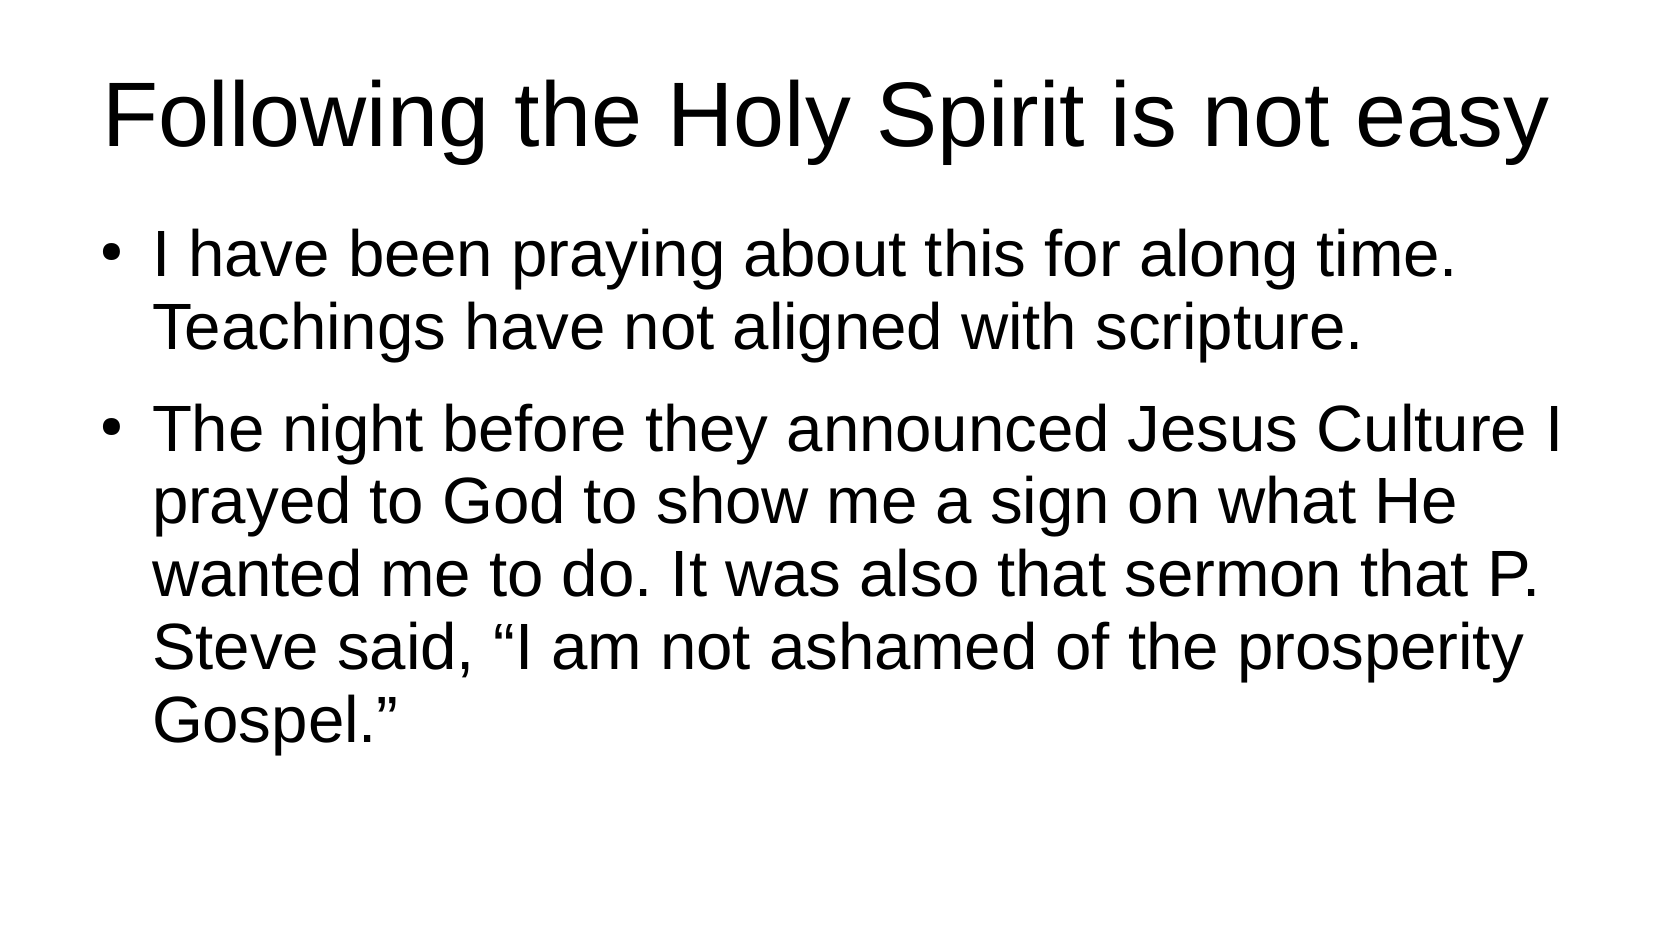

# Following the Holy Spirit is not easy
I have been praying about this for along time. Teachings have not aligned with scripture.
The night before they announced Jesus Culture I prayed to God to show me a sign on what He wanted me to do. It was also that sermon that P. Steve said, “I am not ashamed of the prosperity Gospel.”